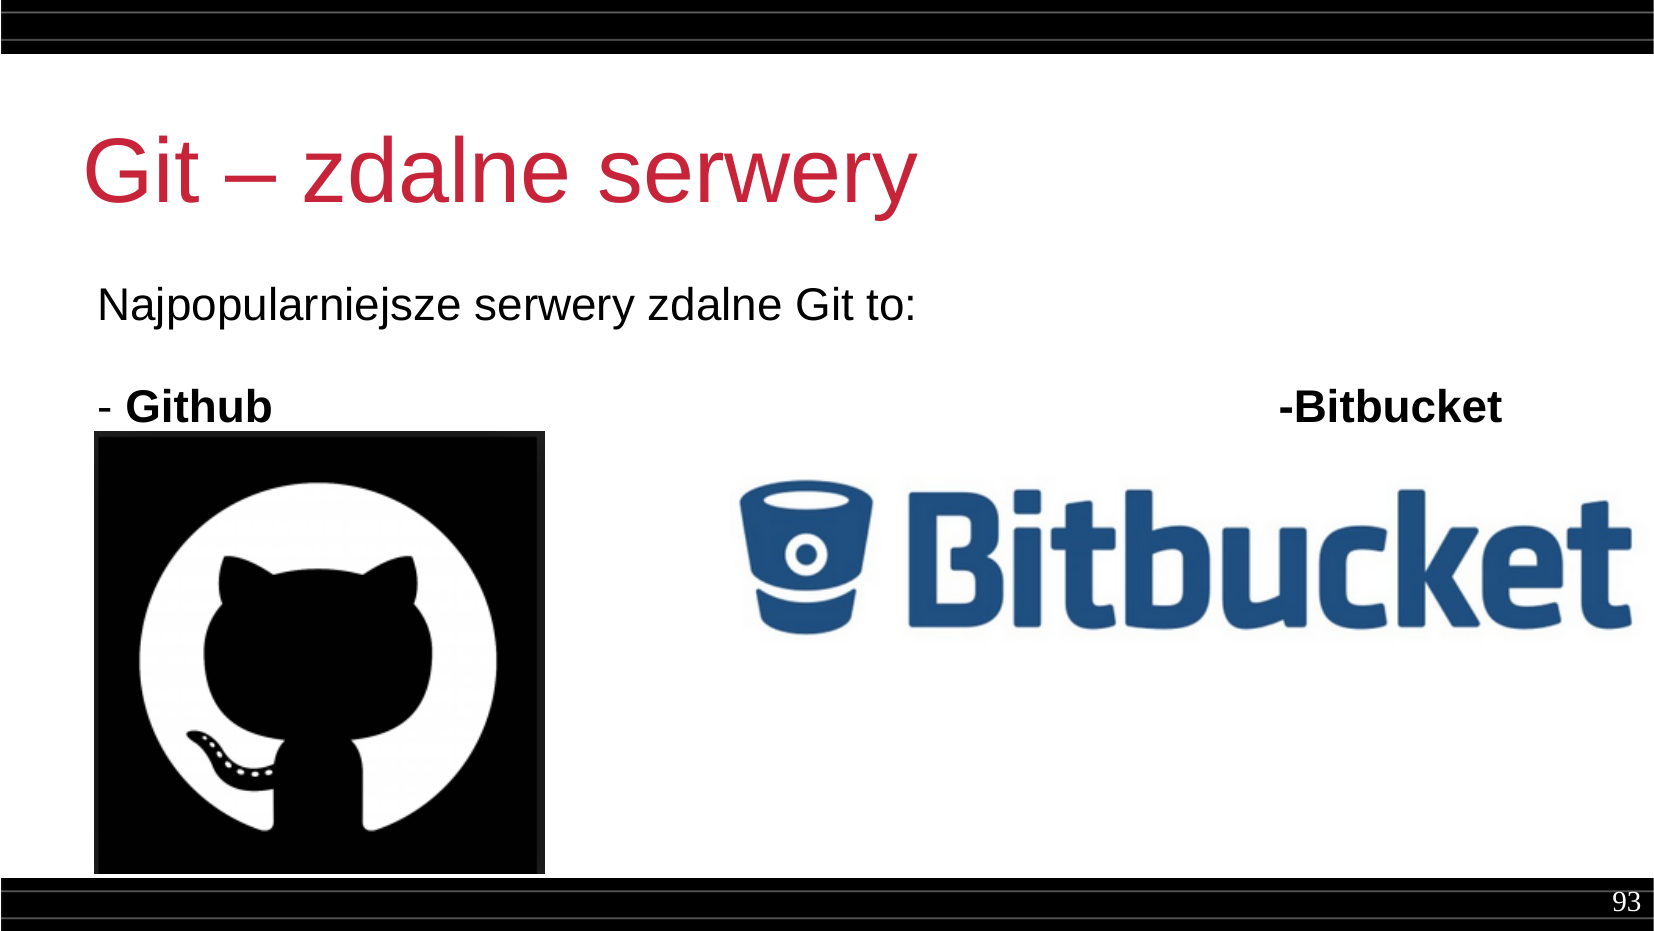

# Git – zdalne serwery
Najpopularniejsze serwery zdalne Git to:
- Github														-Bitbucket